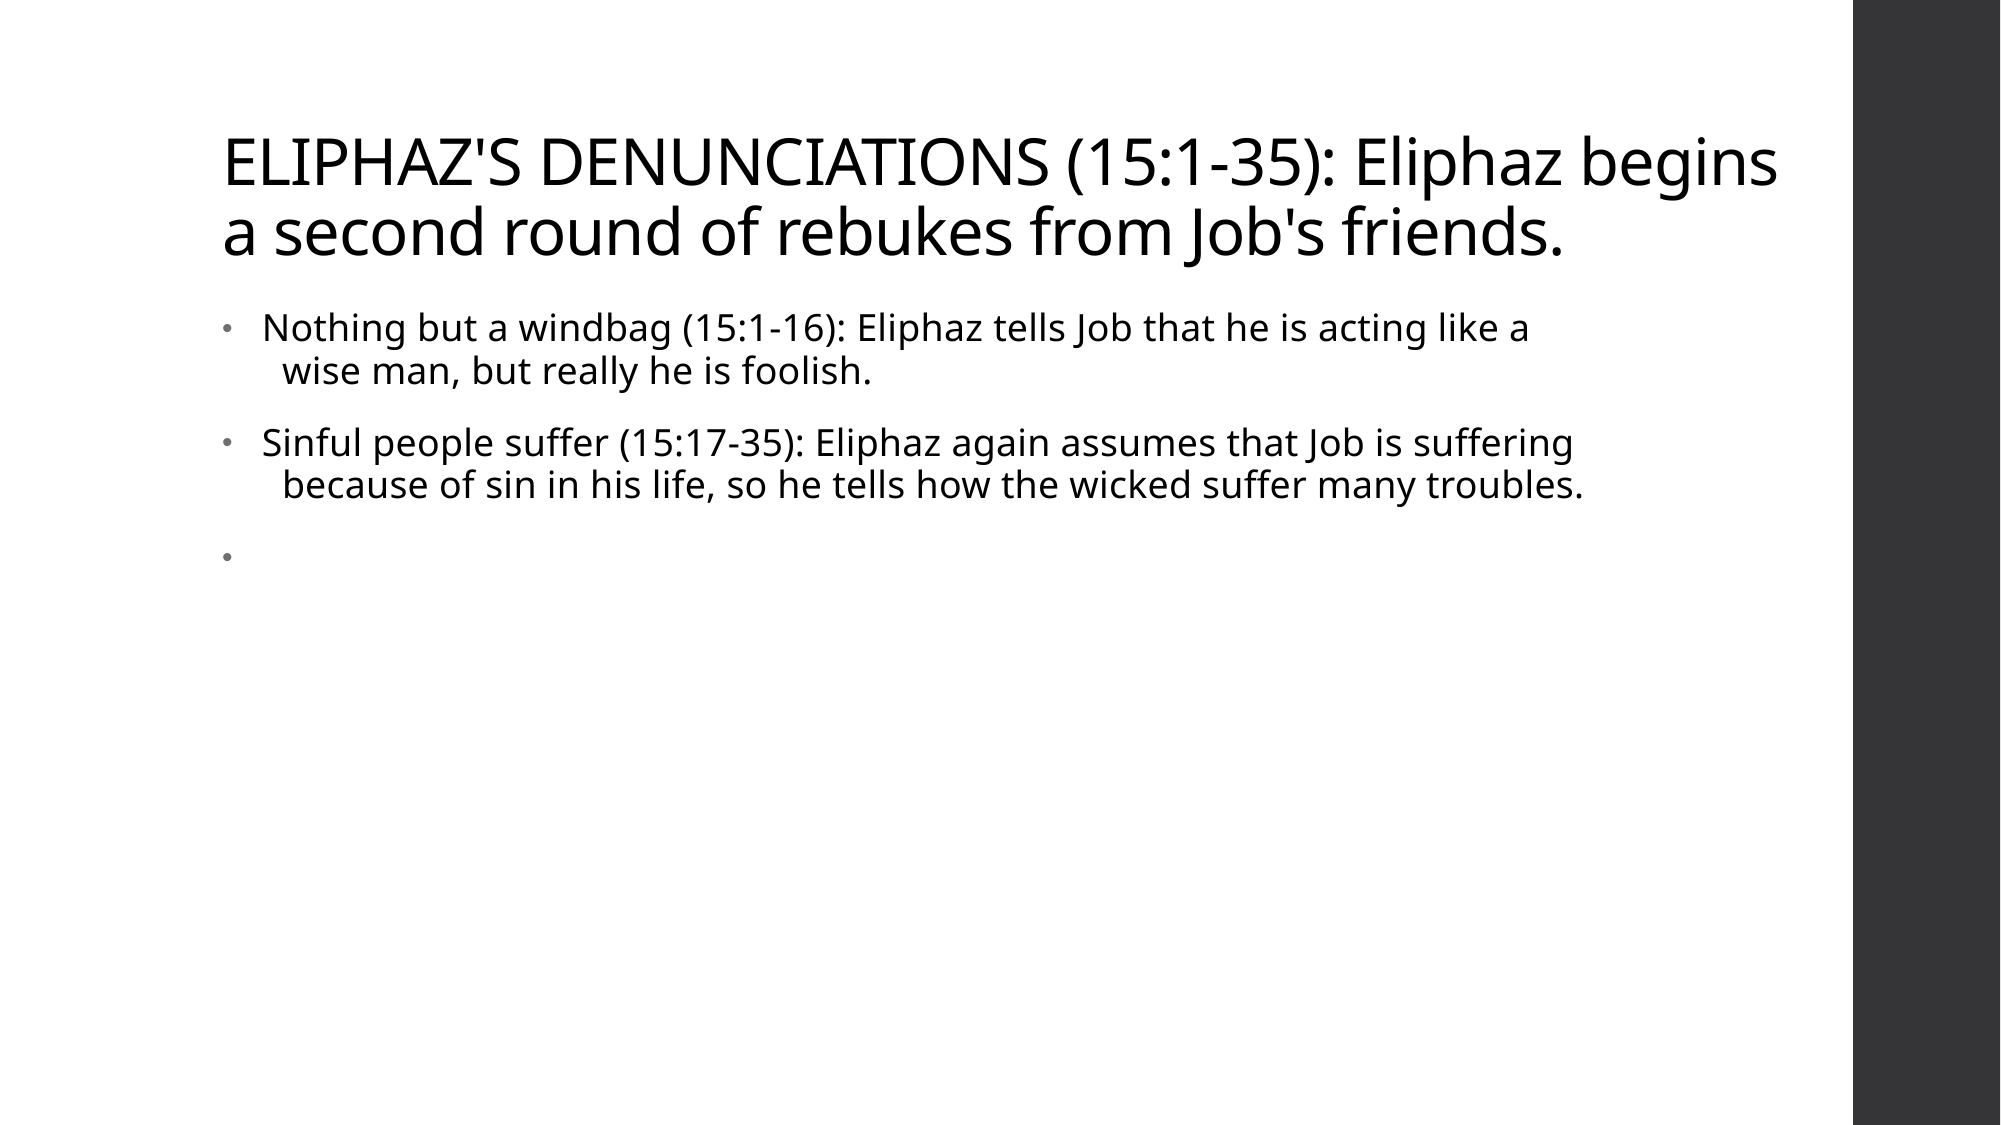

# ELIPHAZ'S DENUNCIATIONS (15:1-35): Eliphaz begins a second round of rebukes from Job's friends.
 Nothing but a windbag (15:1-16): Eliphaz tells Job that he is acting like a wise man, but really he is foolish.
 Sinful people suffer (15:17-35): Eliphaz again assumes that Job is suffering because of sin in his life, so he tells how the wicked suffer many troubles.